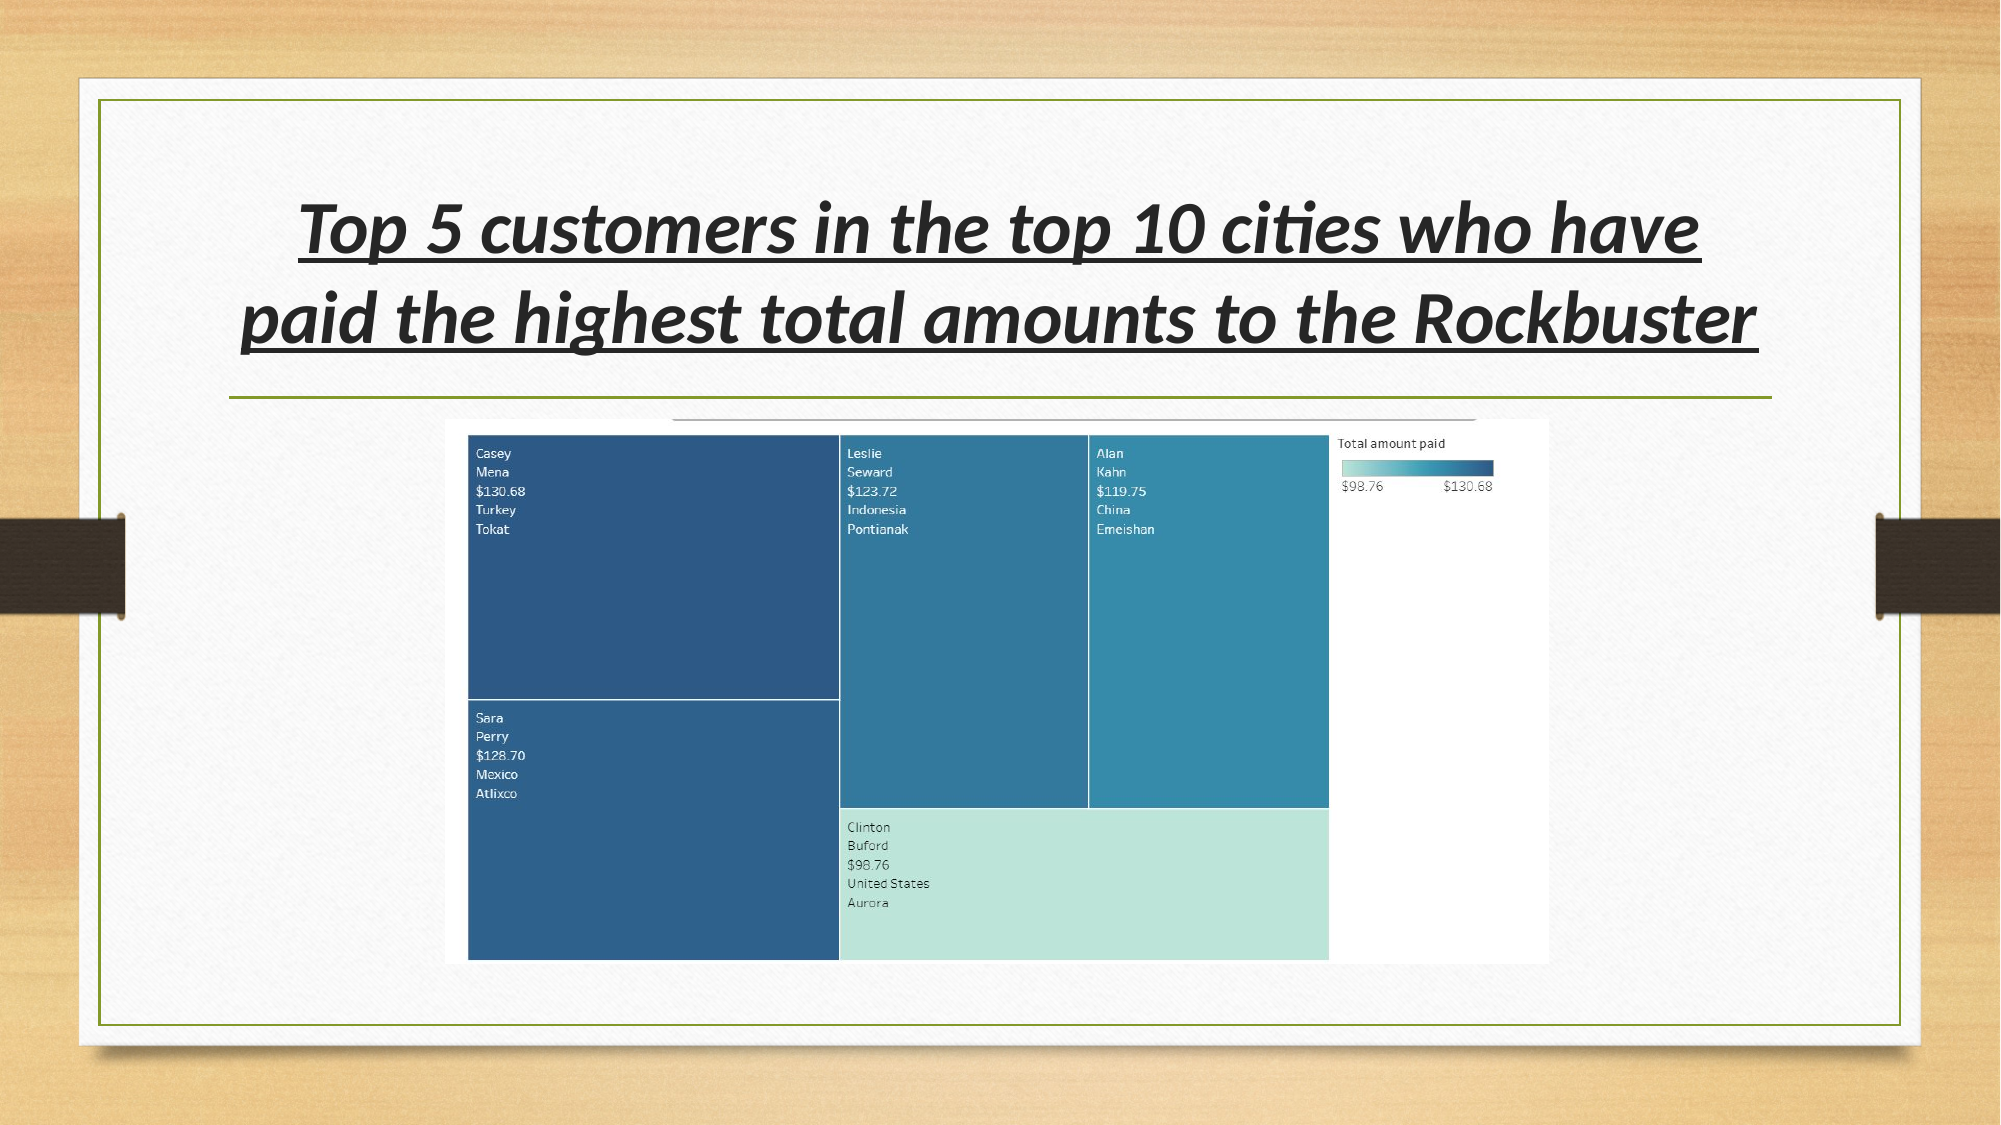

# Top 5 customers in the top 10 cities who have paid the highest total amounts to the Rockbuster